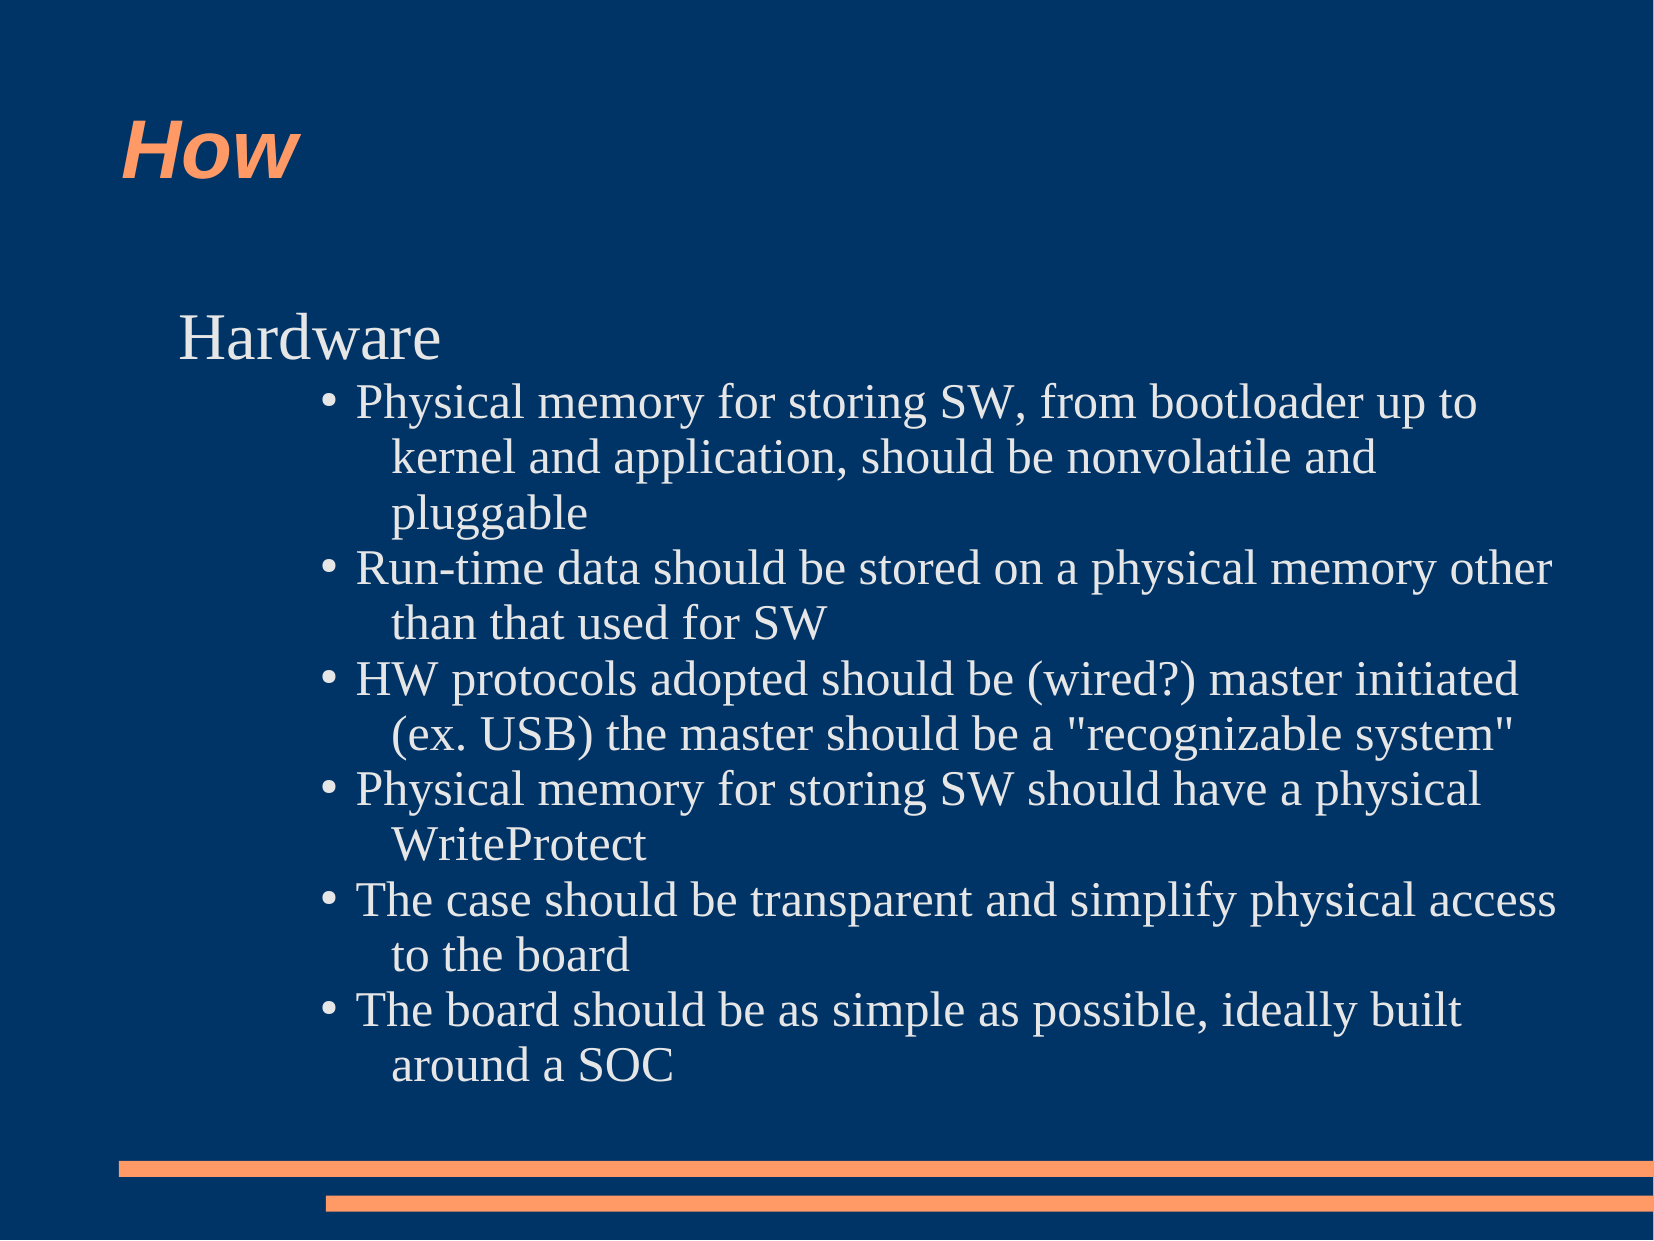

# How
Hardware
Physical memory for storing SW, from bootloader up to kernel and application, should be nonvolatile and pluggable
Run-time data should be stored on a physical memory other than that used for SW
HW protocols adopted should be (wired?) master initiated (ex. USB) the master should be a "recognizable system"
Physical memory for storing SW should have a physical WriteProtect
The case should be transparent and simplify physical access to the board
The board should be as simple as possible, ideally built around a SOC